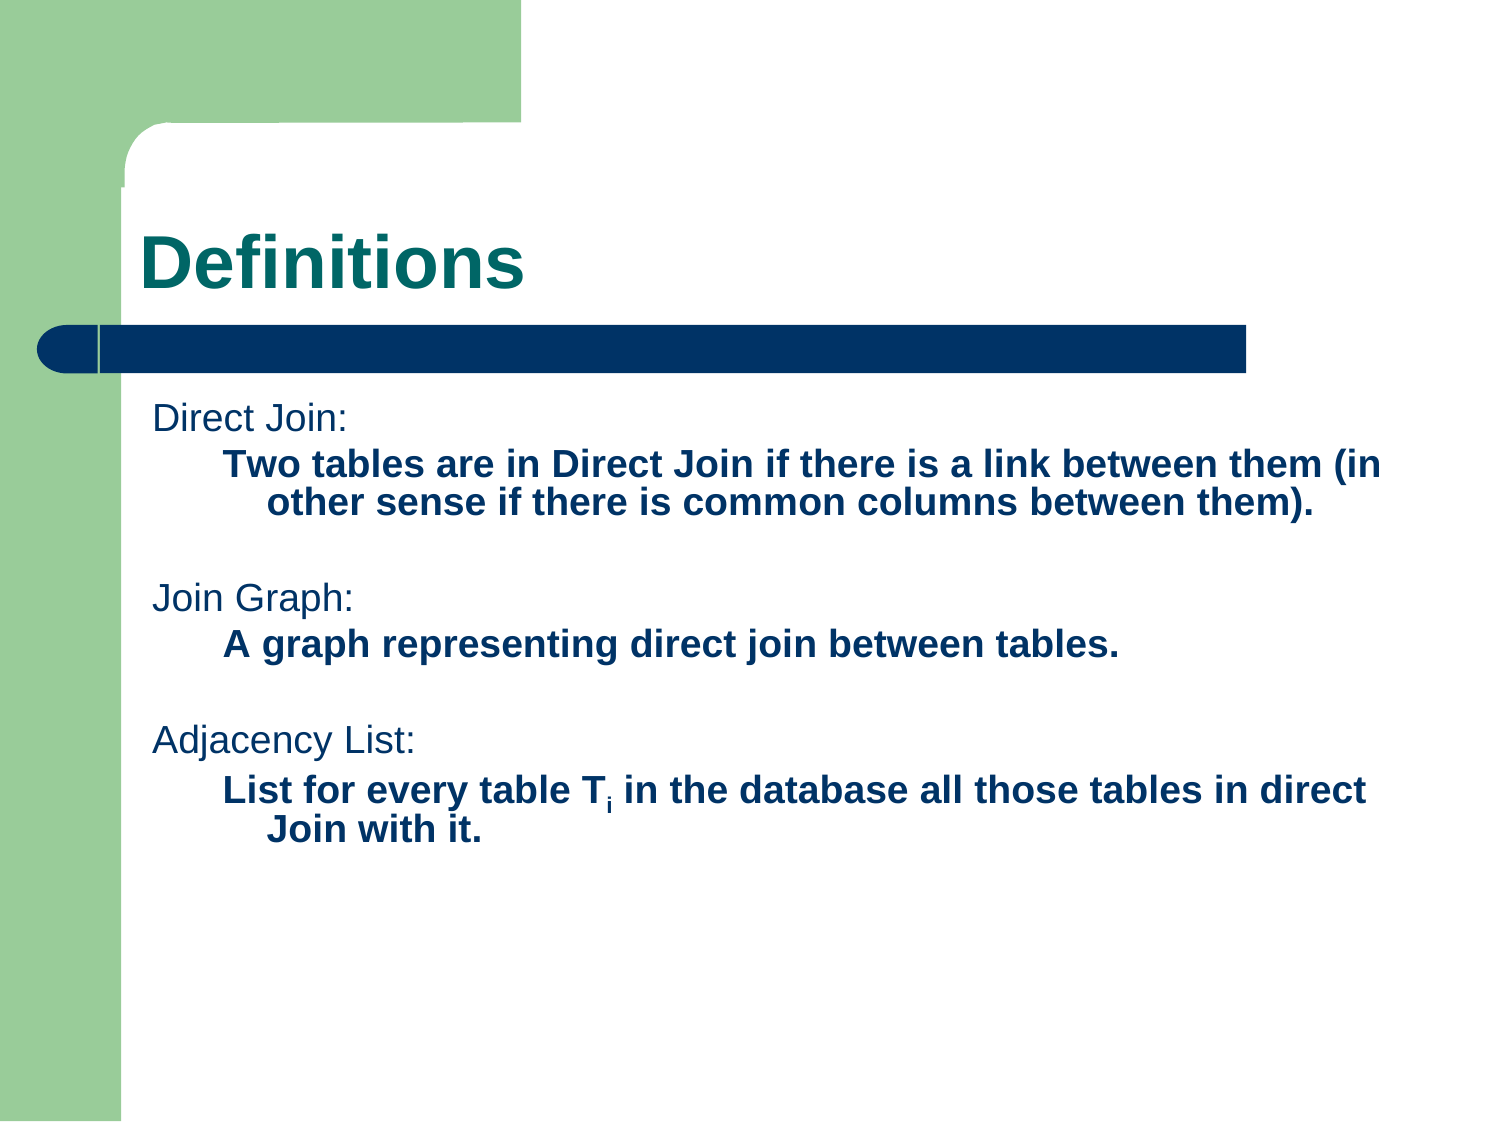

# Definitions
Direct Join:
Two tables are in Direct Join if there is a link between them (in other sense if there is common columns between them).
Join Graph:
A graph representing direct join between tables.
Adjacency List:
List for every table Ti in the database all those tables in direct Join with it.